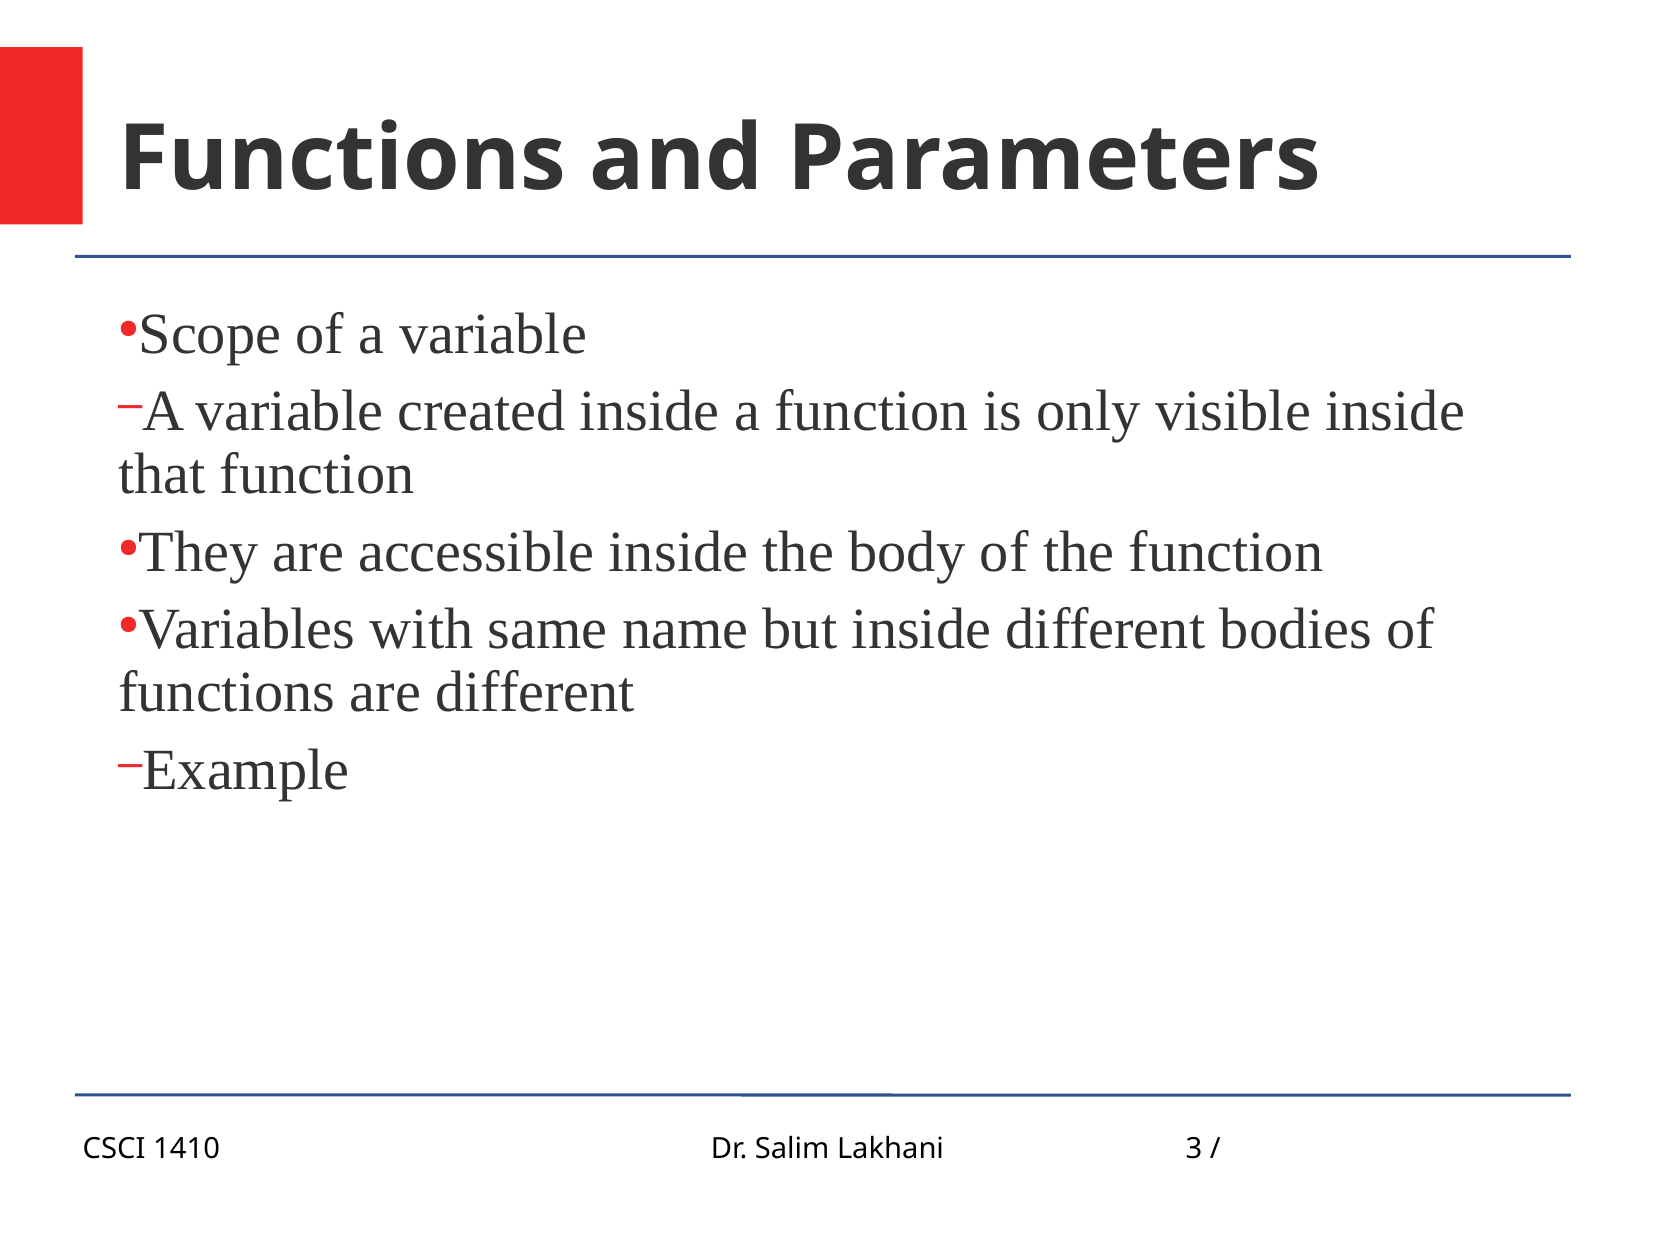

# Functions and Parameters
Scope of a variable
A variable created inside a function is only visible inside that function
They are accessible inside the body of the function
Variables with same name but inside different bodies of functions are different
Example
CSCI 1410
Dr. Salim Lakhani